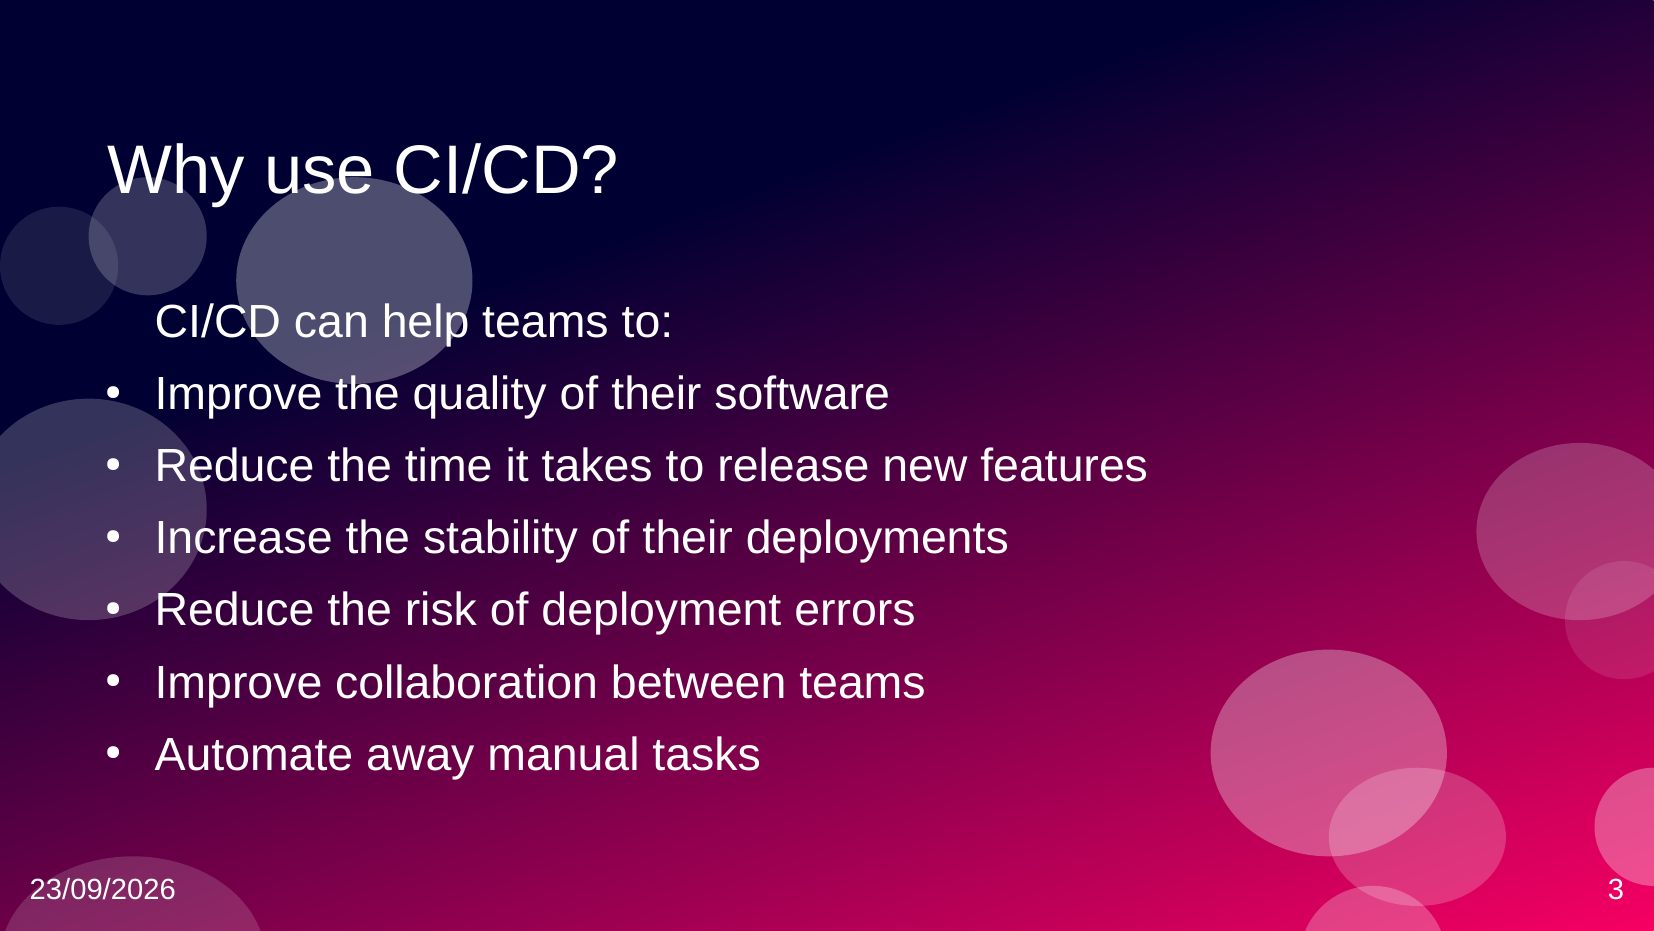

# Why use CI/CD?
CI/CD can help teams to:
Improve the quality of their software
Reduce the time it takes to release new features
Increase the stability of their deployments
Reduce the risk of deployment errors
Improve collaboration between teams
Automate away manual tasks
3